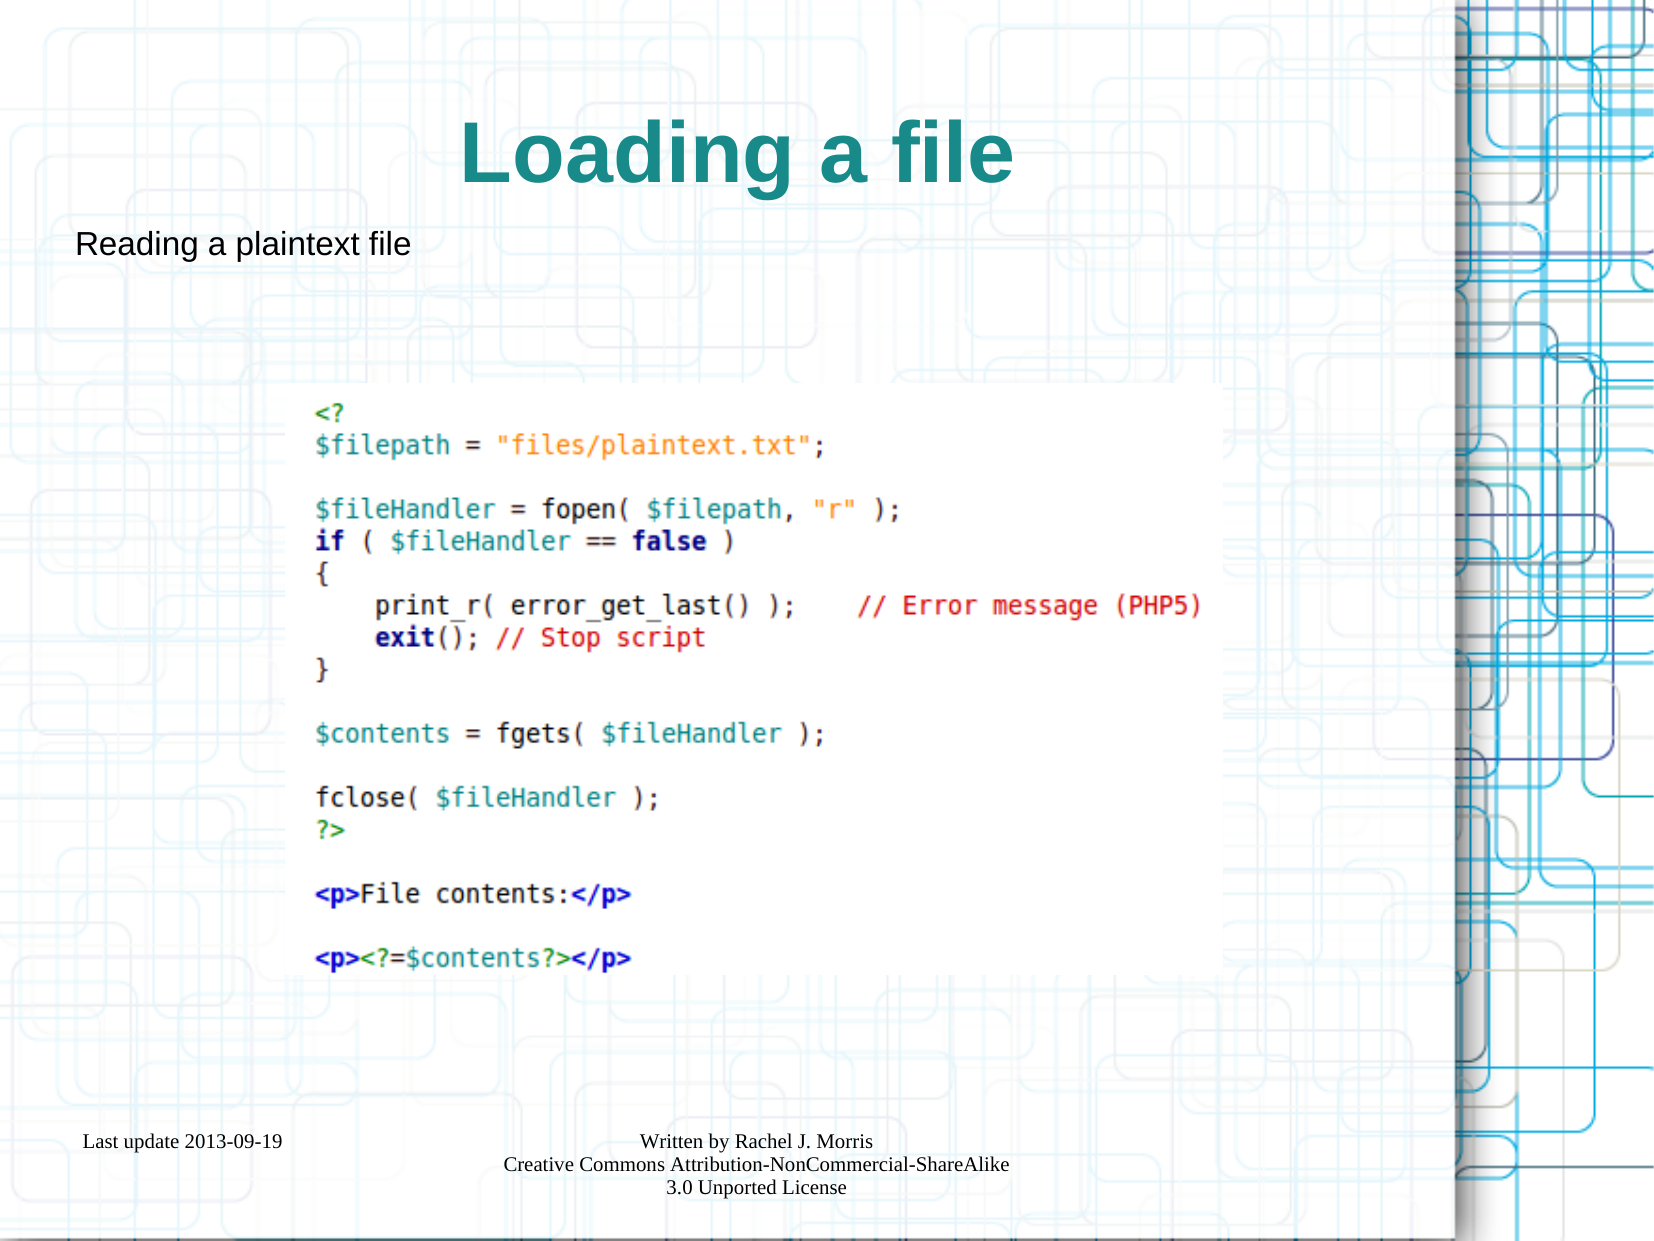

# Loading a file
Reading a plaintext file